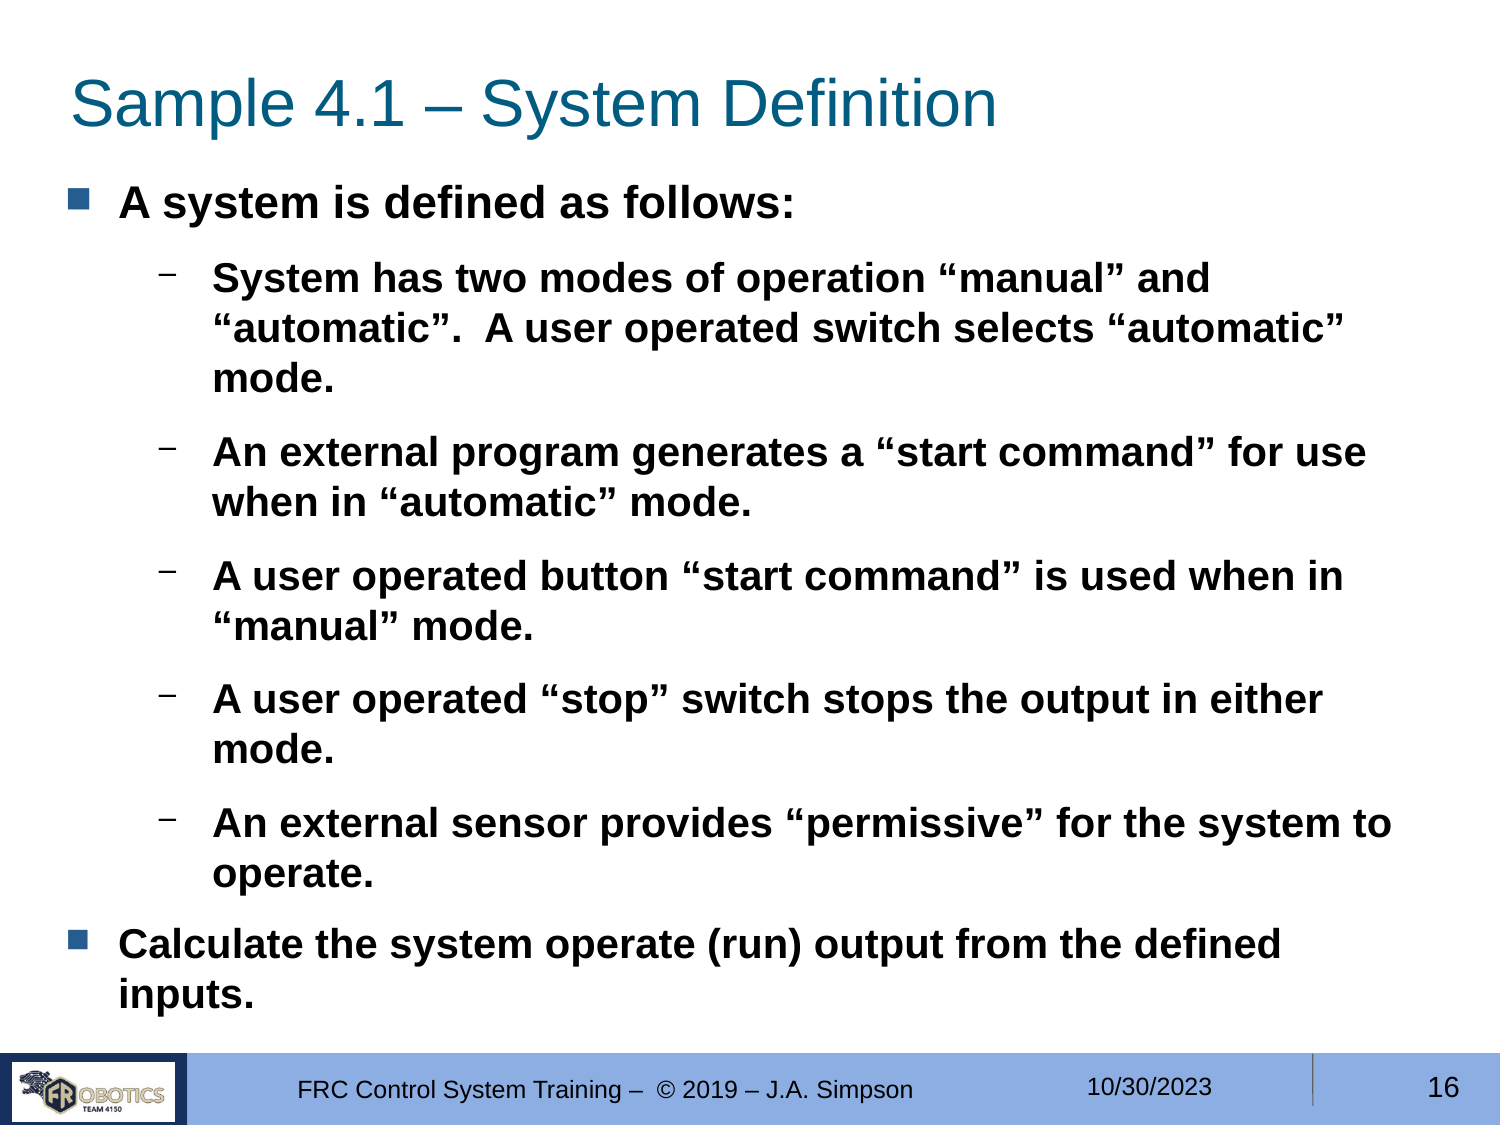

# Sample 4.1 – System Definition
A system is defined as follows:
System has two modes of operation “manual” and “automatic”. A user operated switch selects “automatic” mode.
An external program generates a “start command” for use when in “automatic” mode.
A user operated button “start command” is used when in “manual” mode.
A user operated “stop” switch stops the output in either mode.
An external sensor provides “permissive” for the system to operate.
Calculate the system operate (run) output from the defined inputs.
10/30/2023
FRC Control System Training – © 2019 – J.A. Simpson